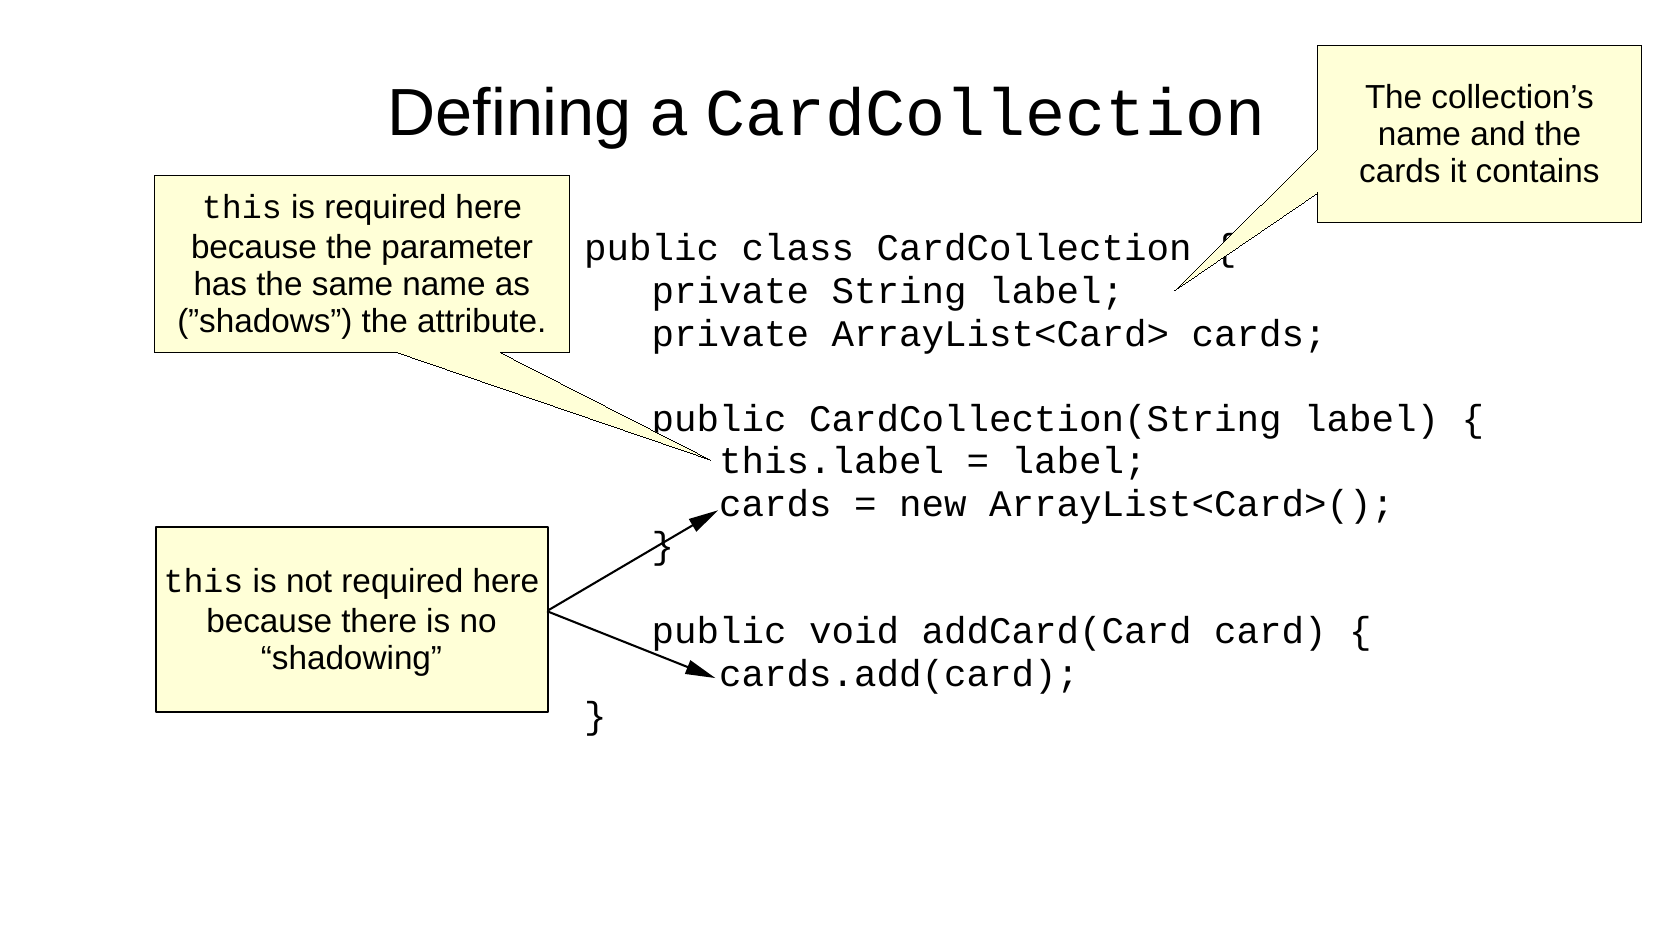

# Defining a CardCollection
The collection’s
name and the
cards it contains
this is required here
because the parameter
has the same name as
(”shadows”) the attribute.
public class CardCollection {
 private String label;
 private ArrayList<Card> cards;
 public CardCollection(String label) {
 this.label = label;
 cards = new ArrayList<Card>();
 }
 public void addCard(Card card) {
 cards.add(card);
}
this is not required here
because there is no
“shadowing”